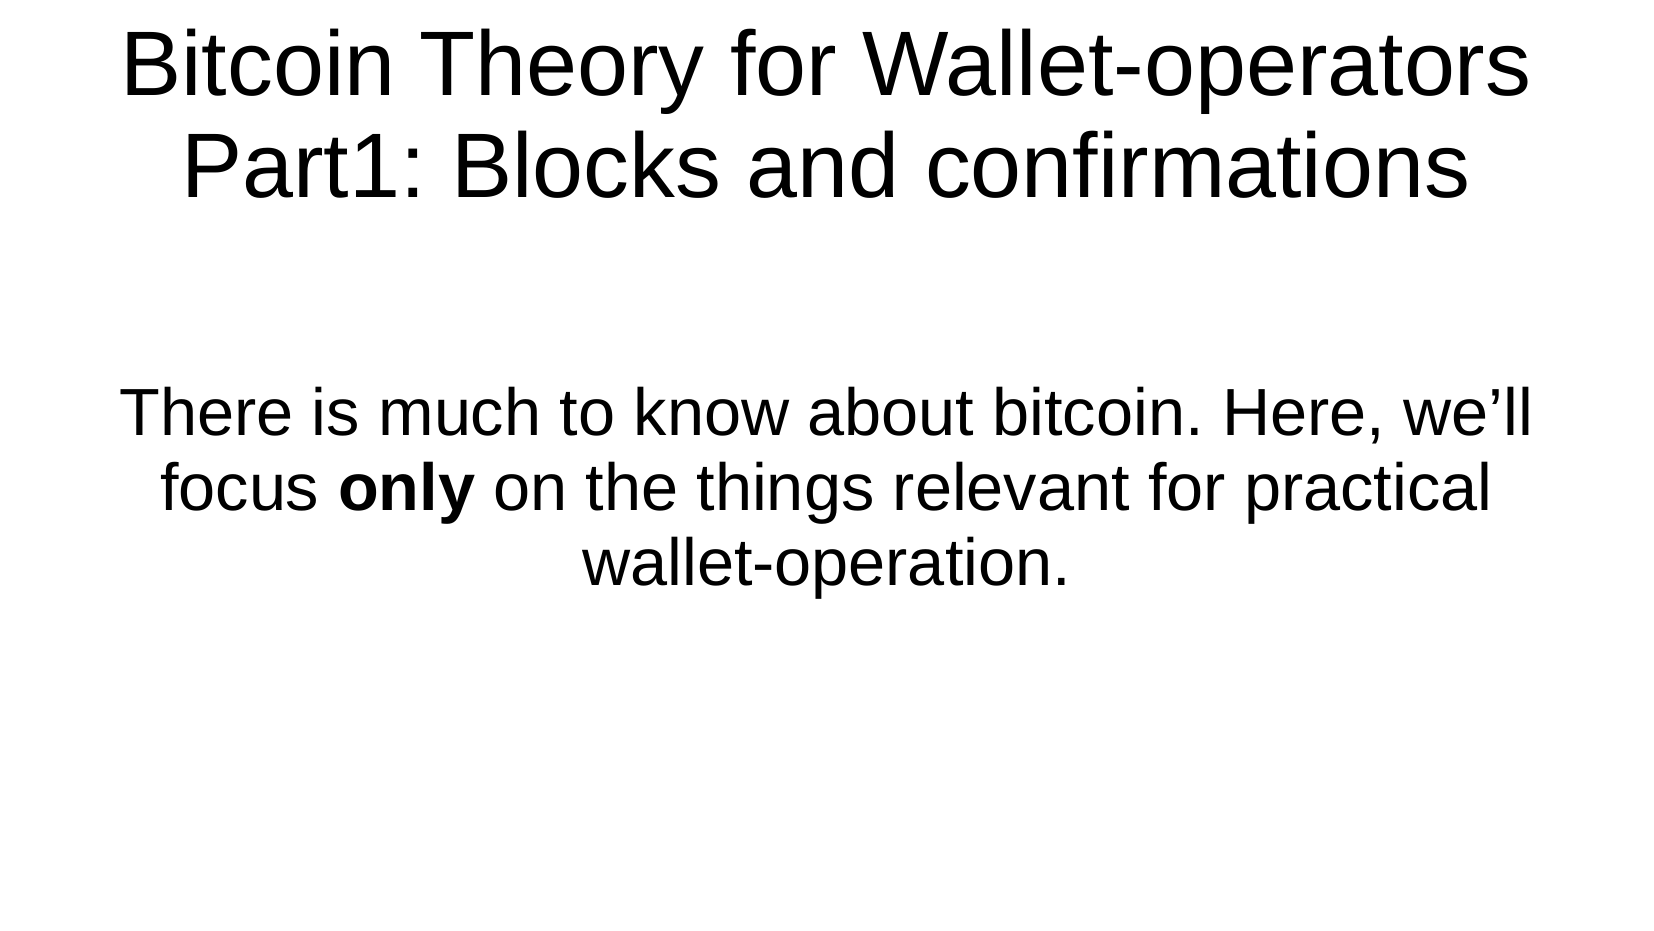

# Bitcoin Theory for Wallet-operators Part1: Blocks and confirmations
There is much to know about bitcoin. Here, we’ll focus only on the things relevant for practical wallet-operation.